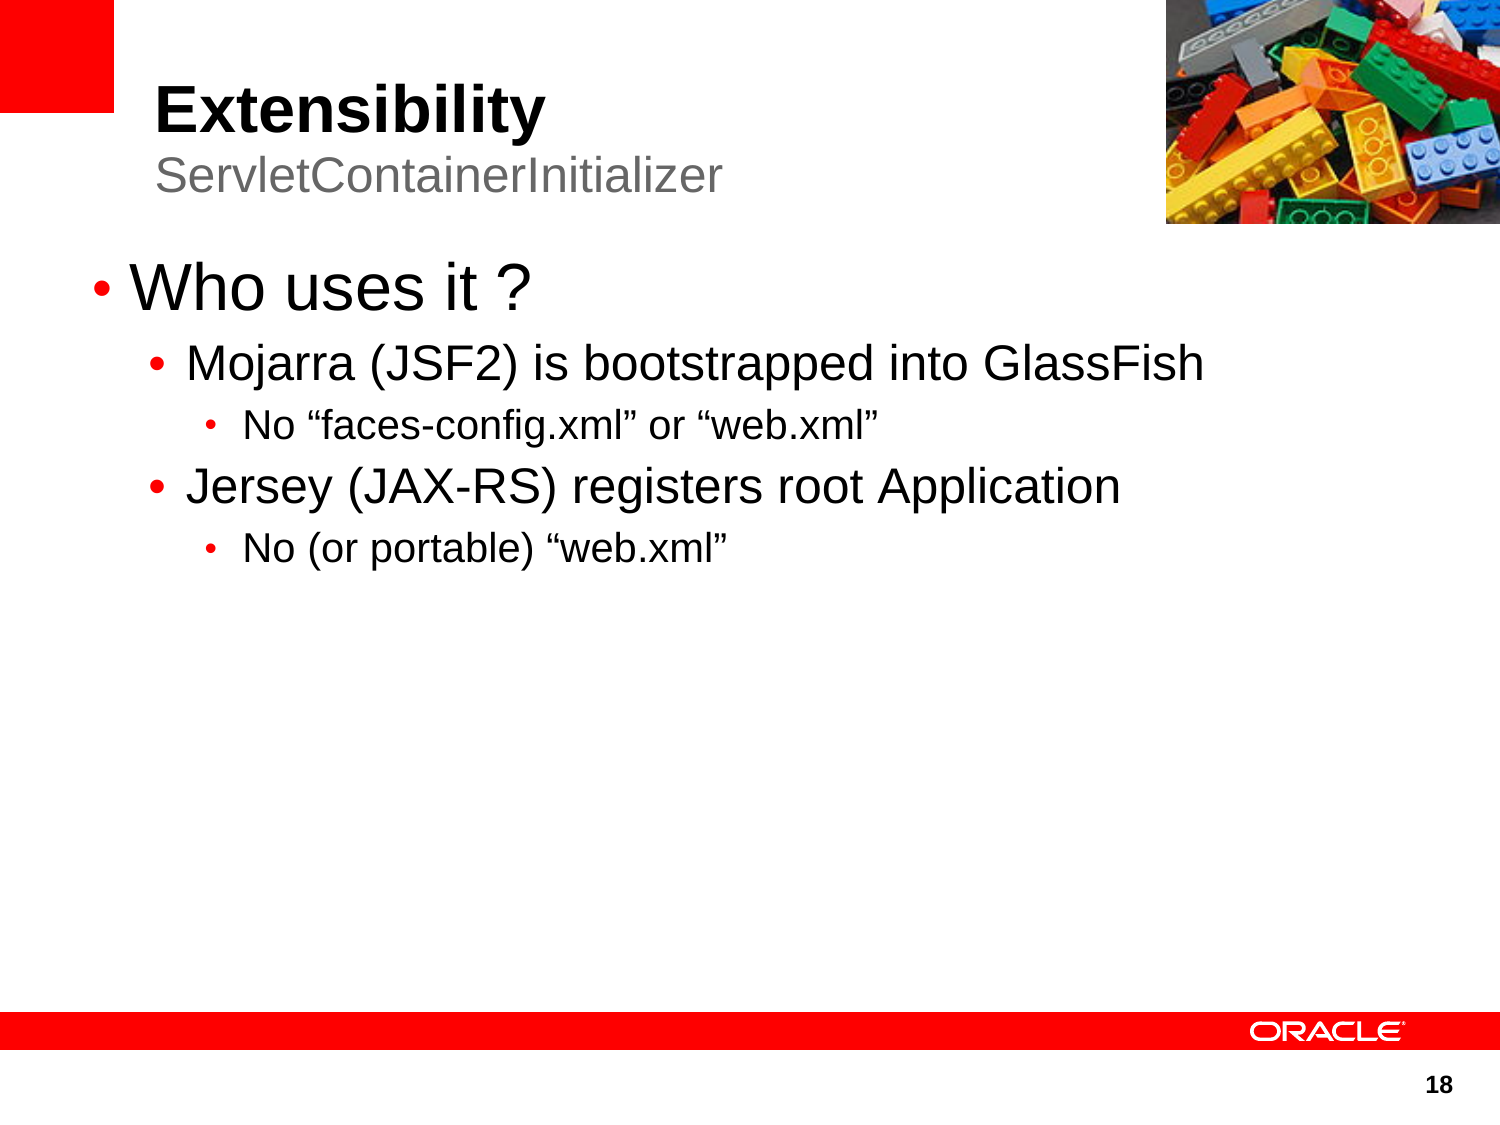

# Extensibility ServletContainerInitializer
Who uses it ?
Mojarra (JSF2) is bootstrapped into GlassFish
No “faces-config.xml” or “web.xml”
Jersey (JAX-RS) registers root Application
No (or portable) “web.xml”